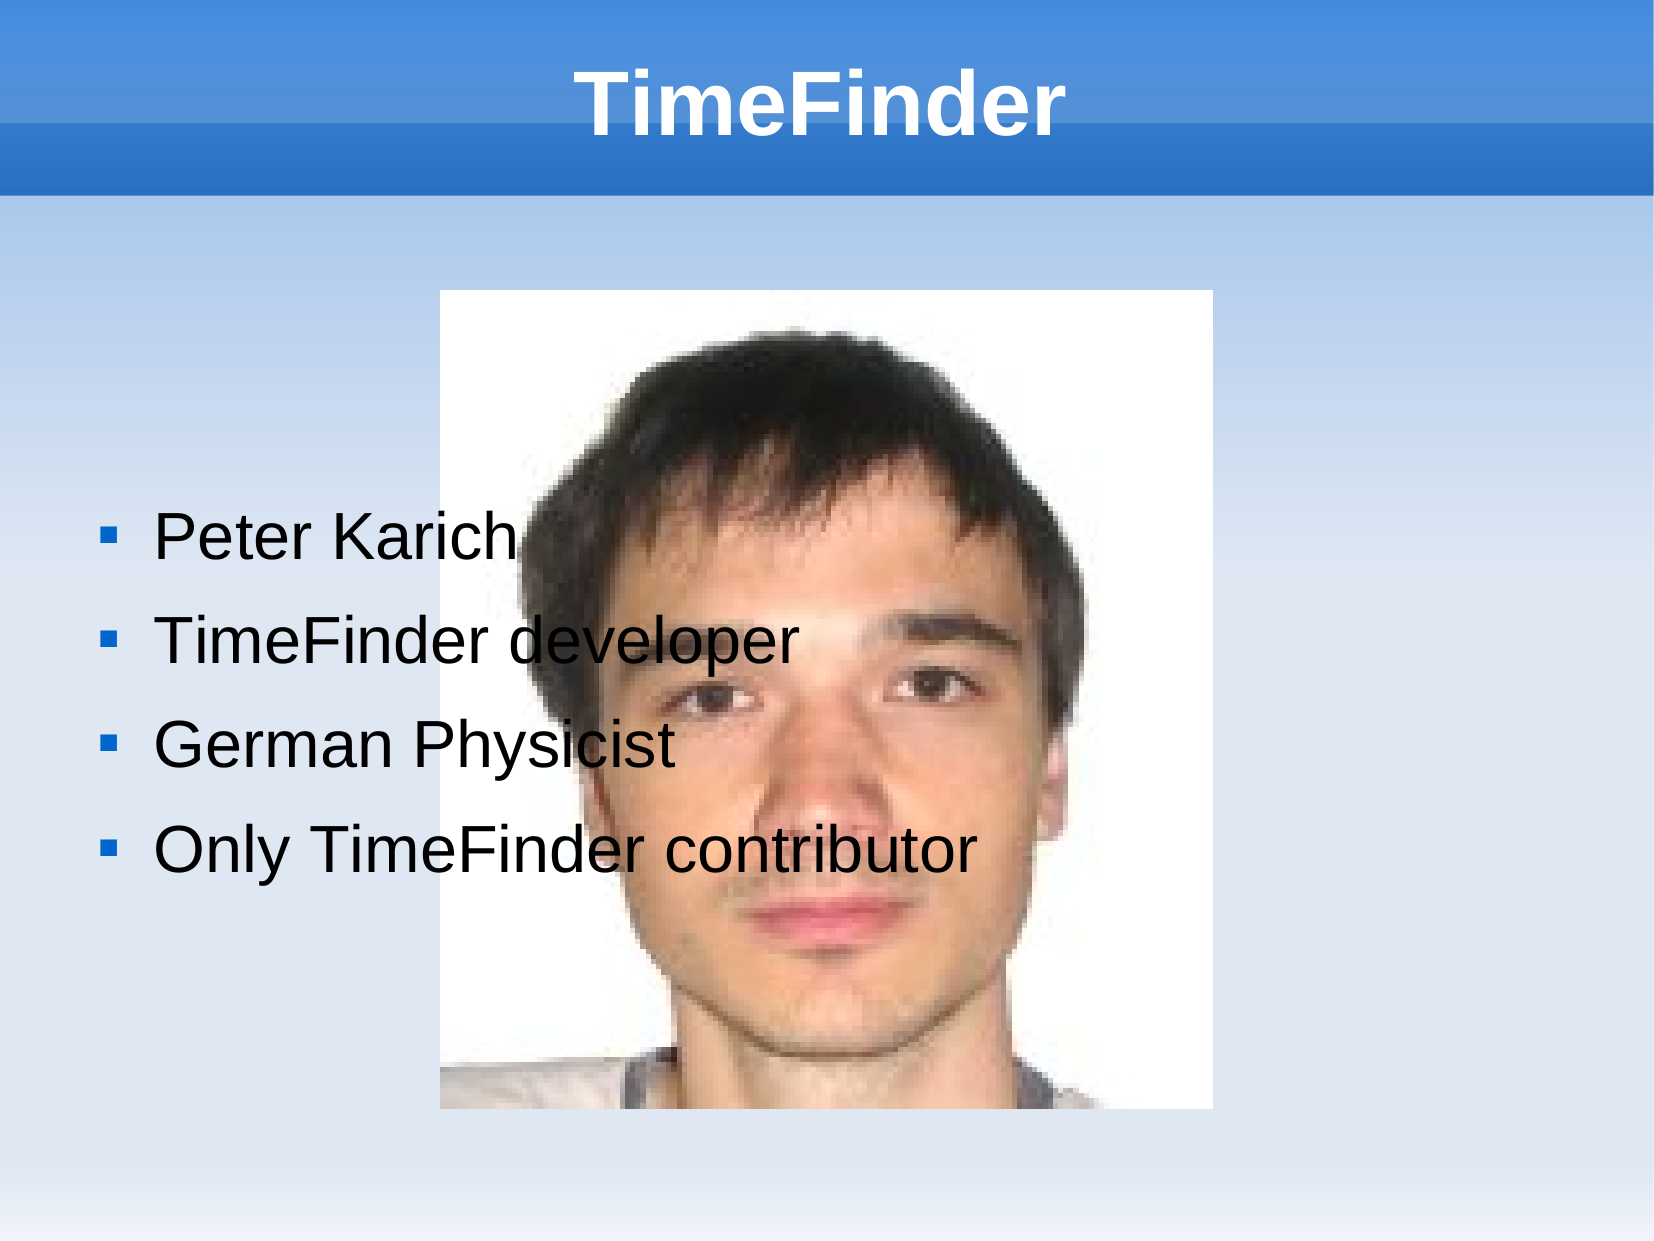

# TimeFinder
Peter Karich
TimeFinder developer
German Physicist
Only TimeFinder contributor